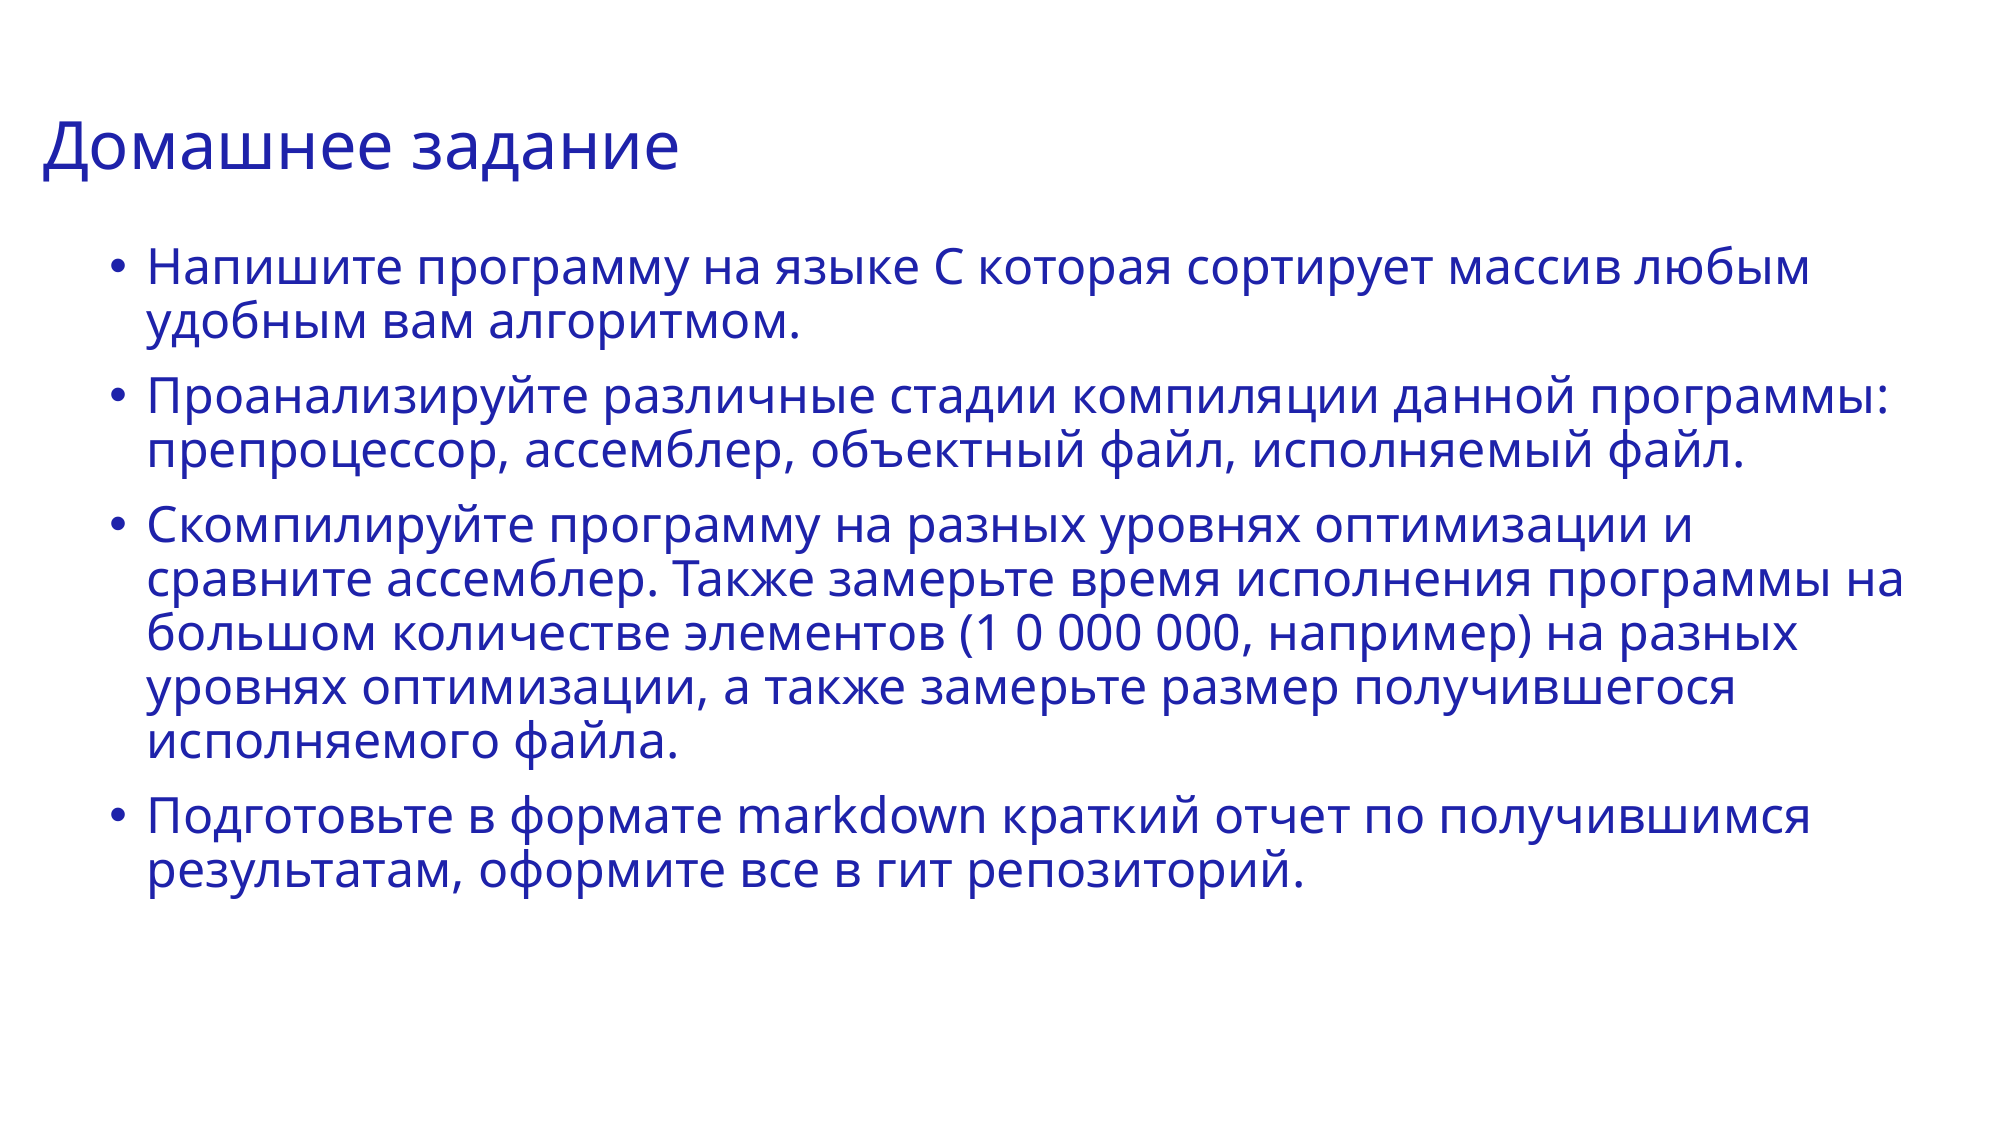

# Домашнее задание
Напишите программу на языке C которая сортирует массив любым удобным вам алгоритмом.
Проанализируйте различные стадии компиляции данной программы: препроцессор, ассемблер, объектный файл, исполняемый файл.
Скомпилируйте программу на разных уровнях оптимизации и сравните ассемблер. Также замерьте время исполнения программы на большом количестве элементов (1 0 000 000, например) на разных уровнях оптимизации, а также замерьте размер получившегося исполняемого файла.
Подготовьте в формате markdown краткий отчет по получившимся результатам, оформите все в гит репозиторий.